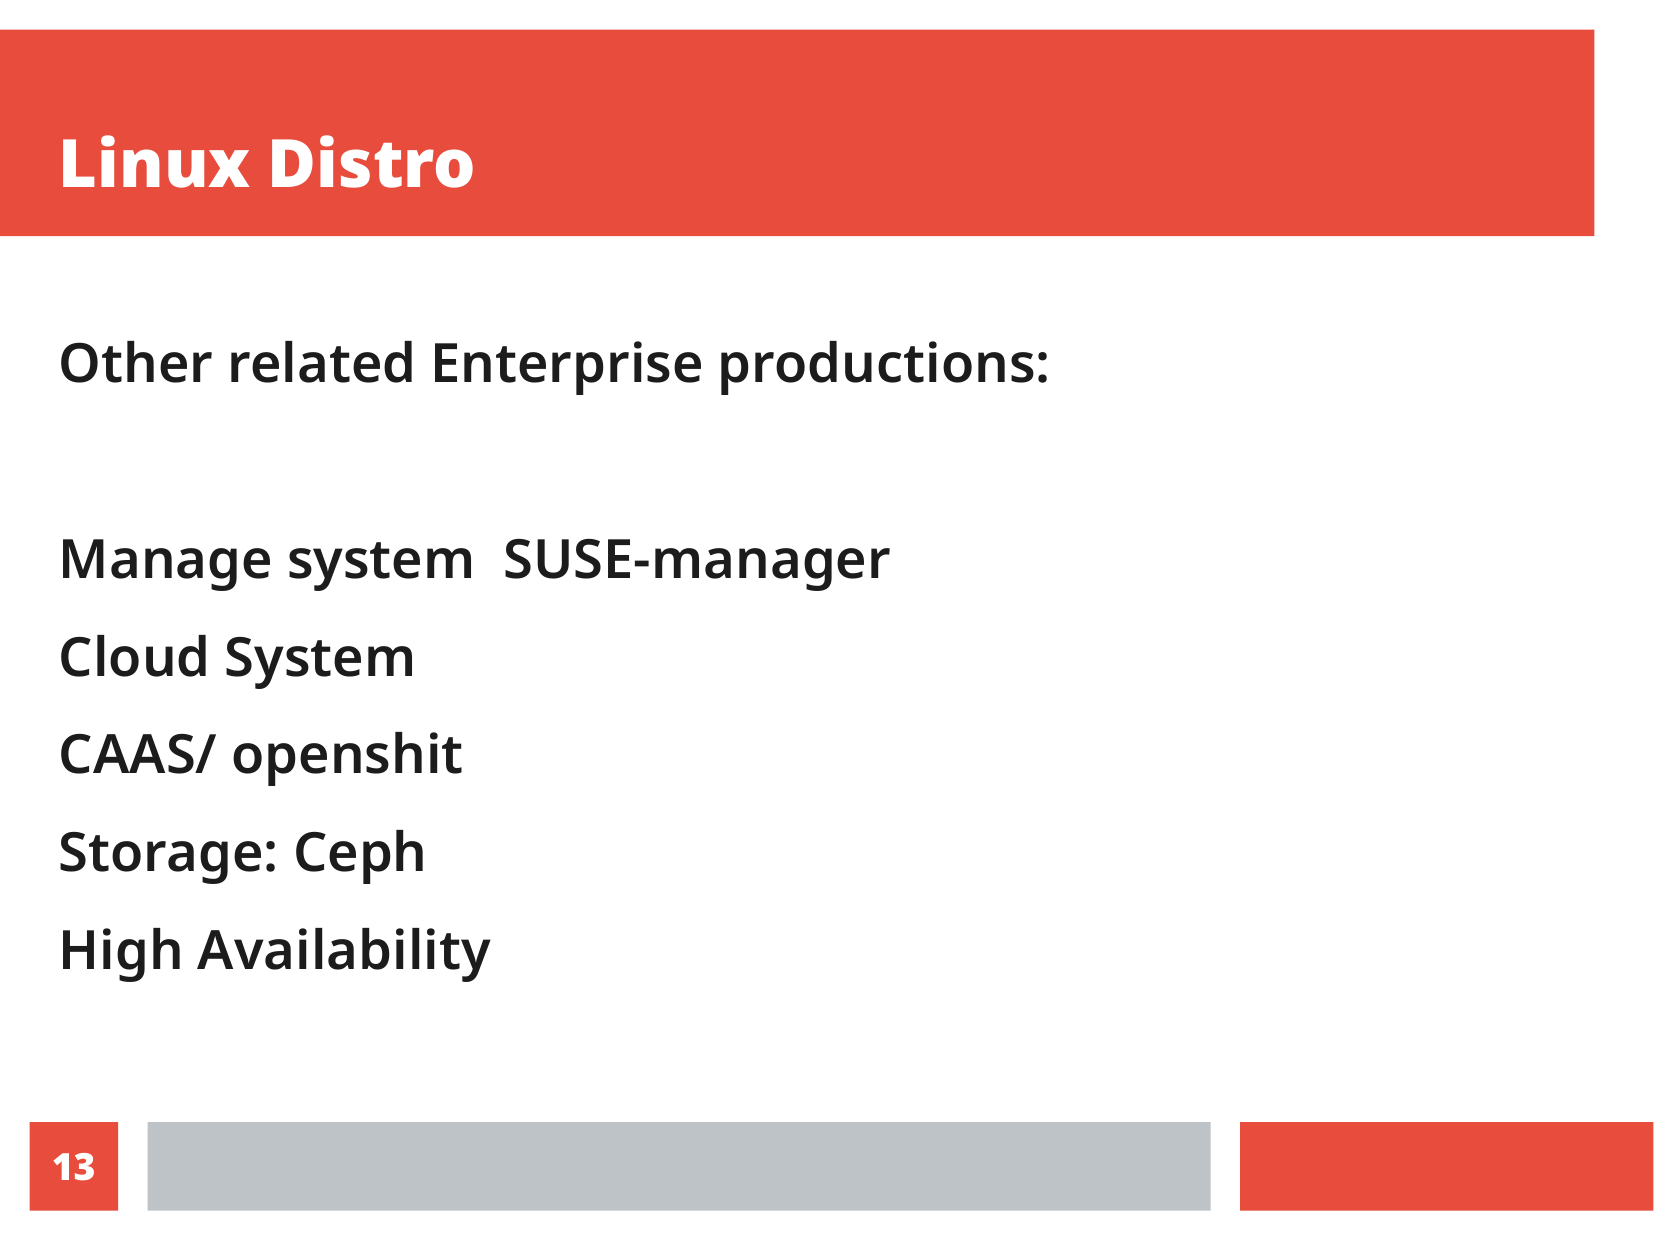

# Linux Distro
Other related Enterprise productions:
Manage system SUSE-manager
Cloud System
CAAS/ openshit
Storage: Ceph
High Availability
13